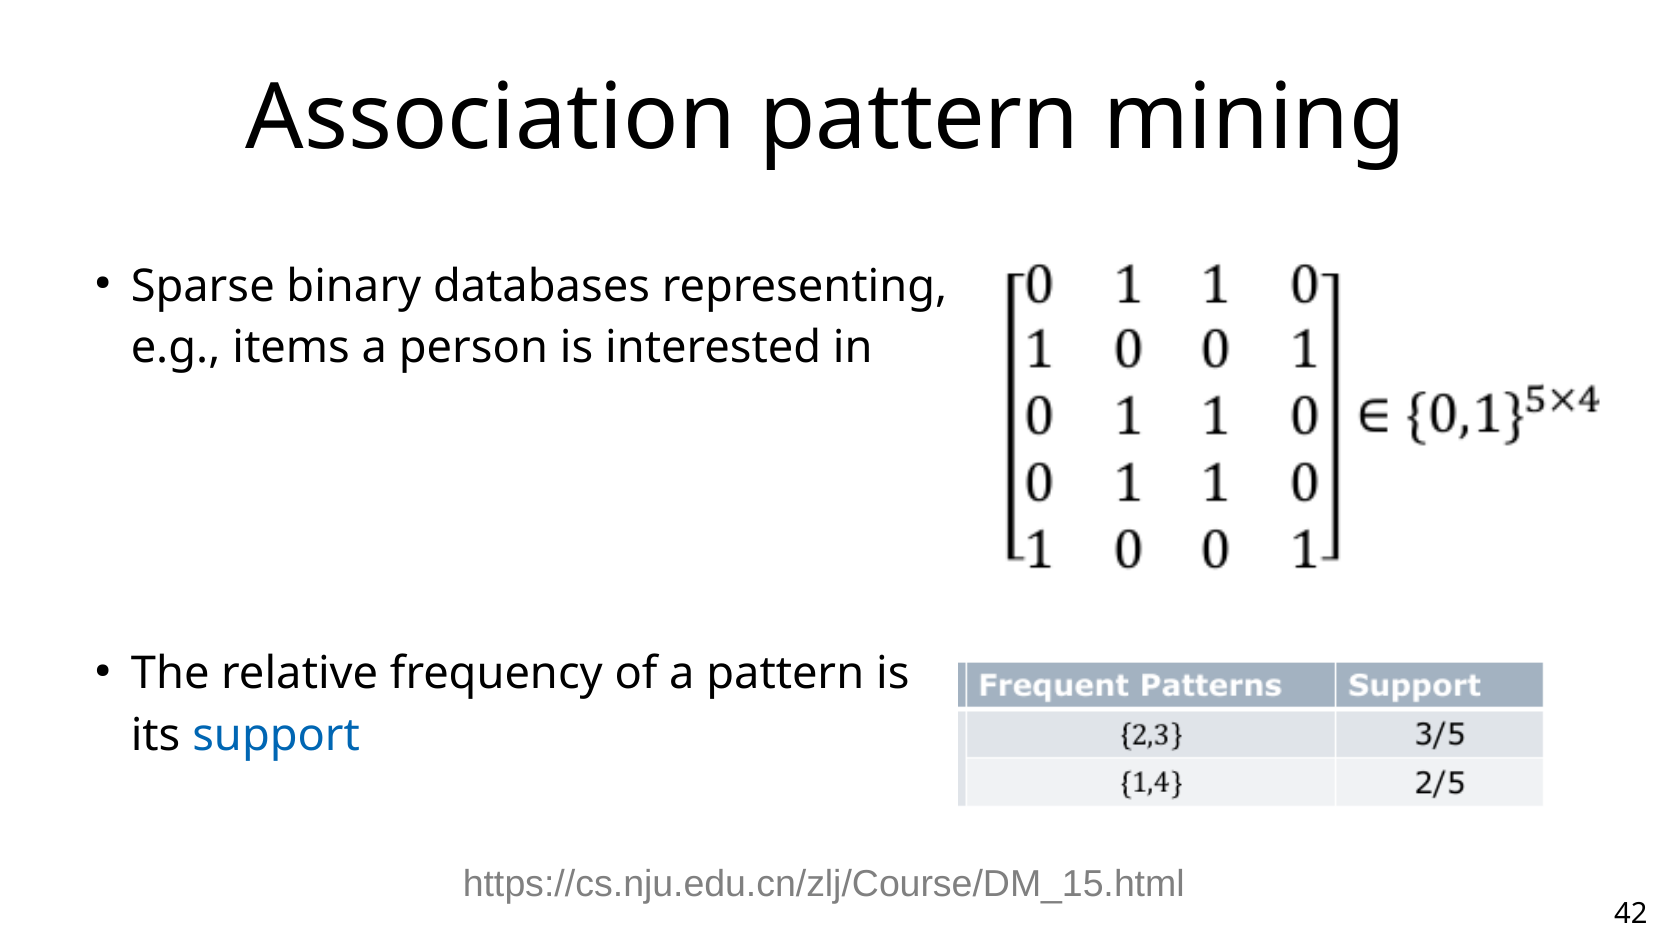

# Association pattern mining
Sparse binary databases representing, e.g., items a person is interested in
The relative frequency of a pattern is its support
https://cs.nju.edu.cn/zlj/Course/DM_15.html
42